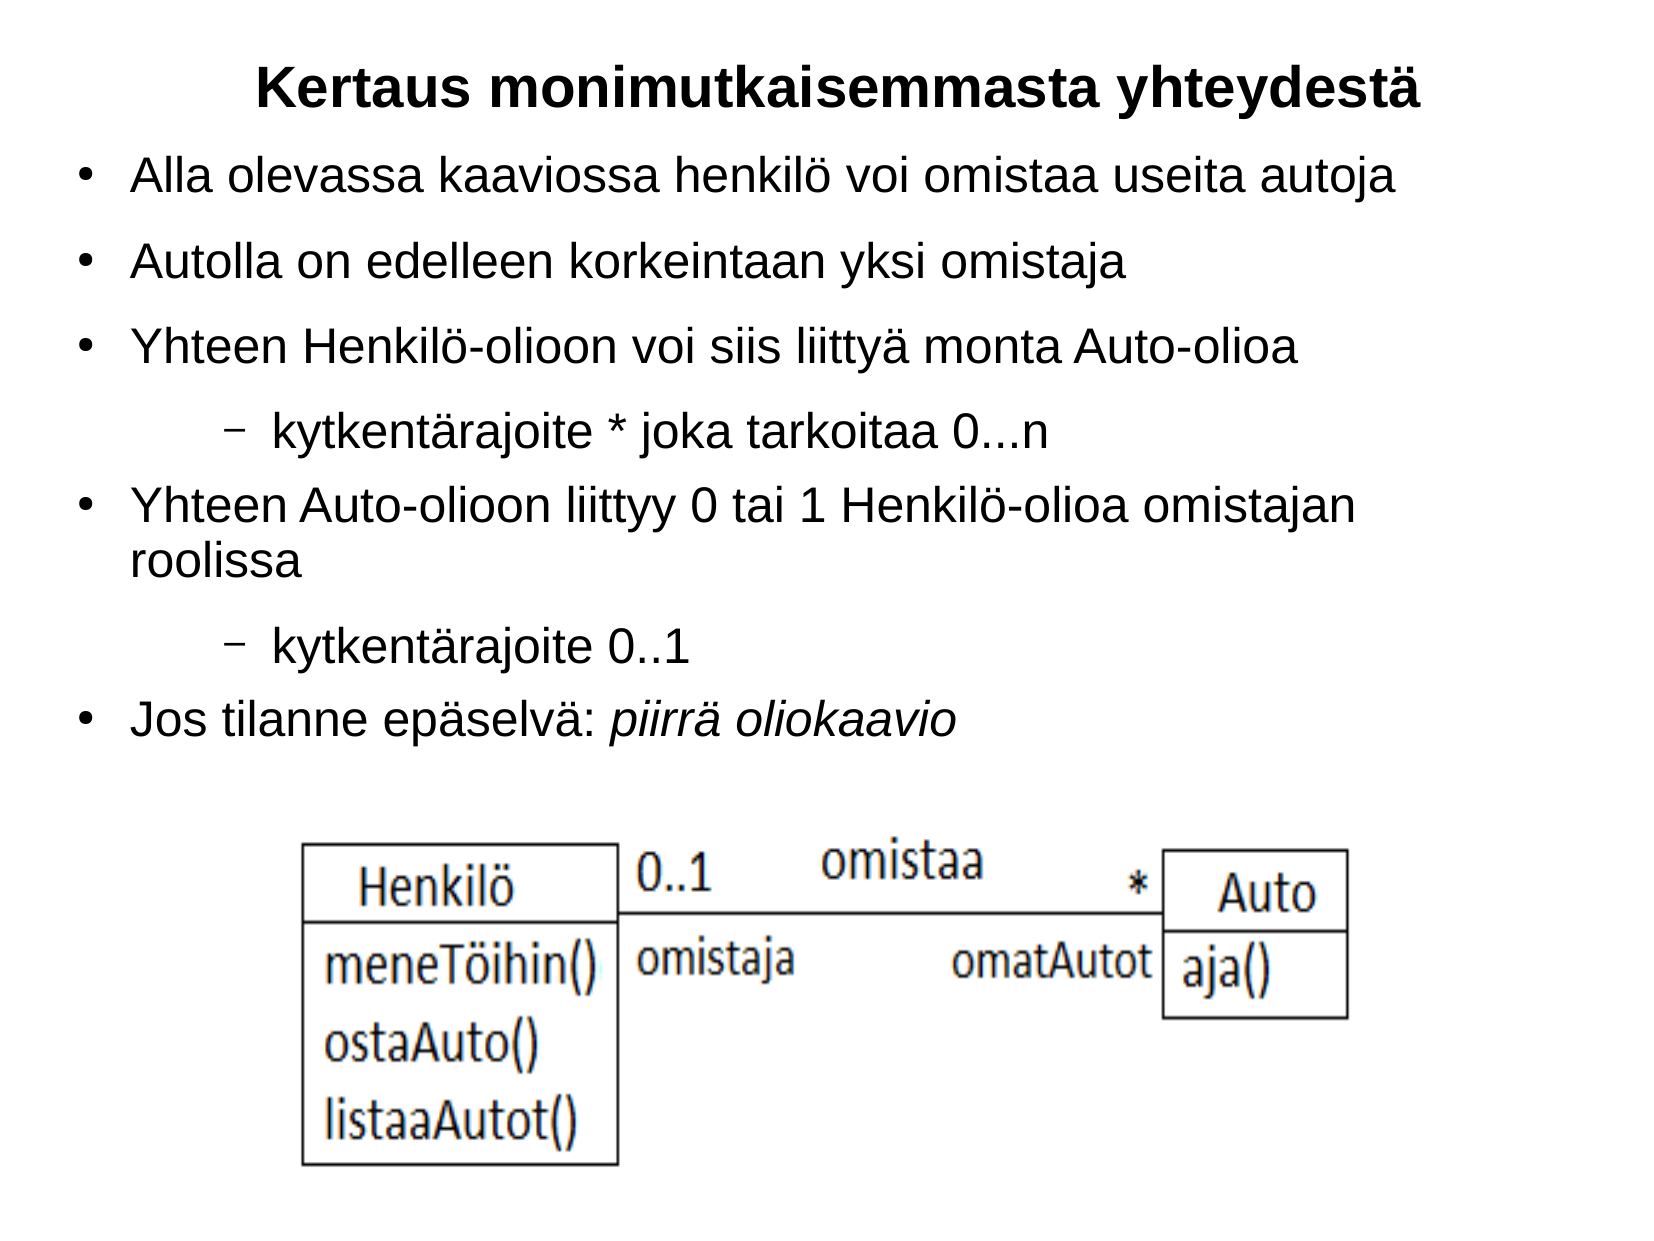

# Kertaus monimutkaisemmasta yhteydestä
Alla olevassa kaaviossa henkilö voi omistaa useita autoja
Autolla on edelleen korkeintaan yksi omistaja
Yhteen Henkilö-olioon voi siis liittyä monta Auto-olioa
kytkentärajoite * joka tarkoitaa 0...n
Yhteen Auto-olioon liittyy 0 tai 1 Henkilö-olioa omistajan roolissa
kytkentärajoite 0..1
Jos tilanne epäselvä: piirrä oliokaavio